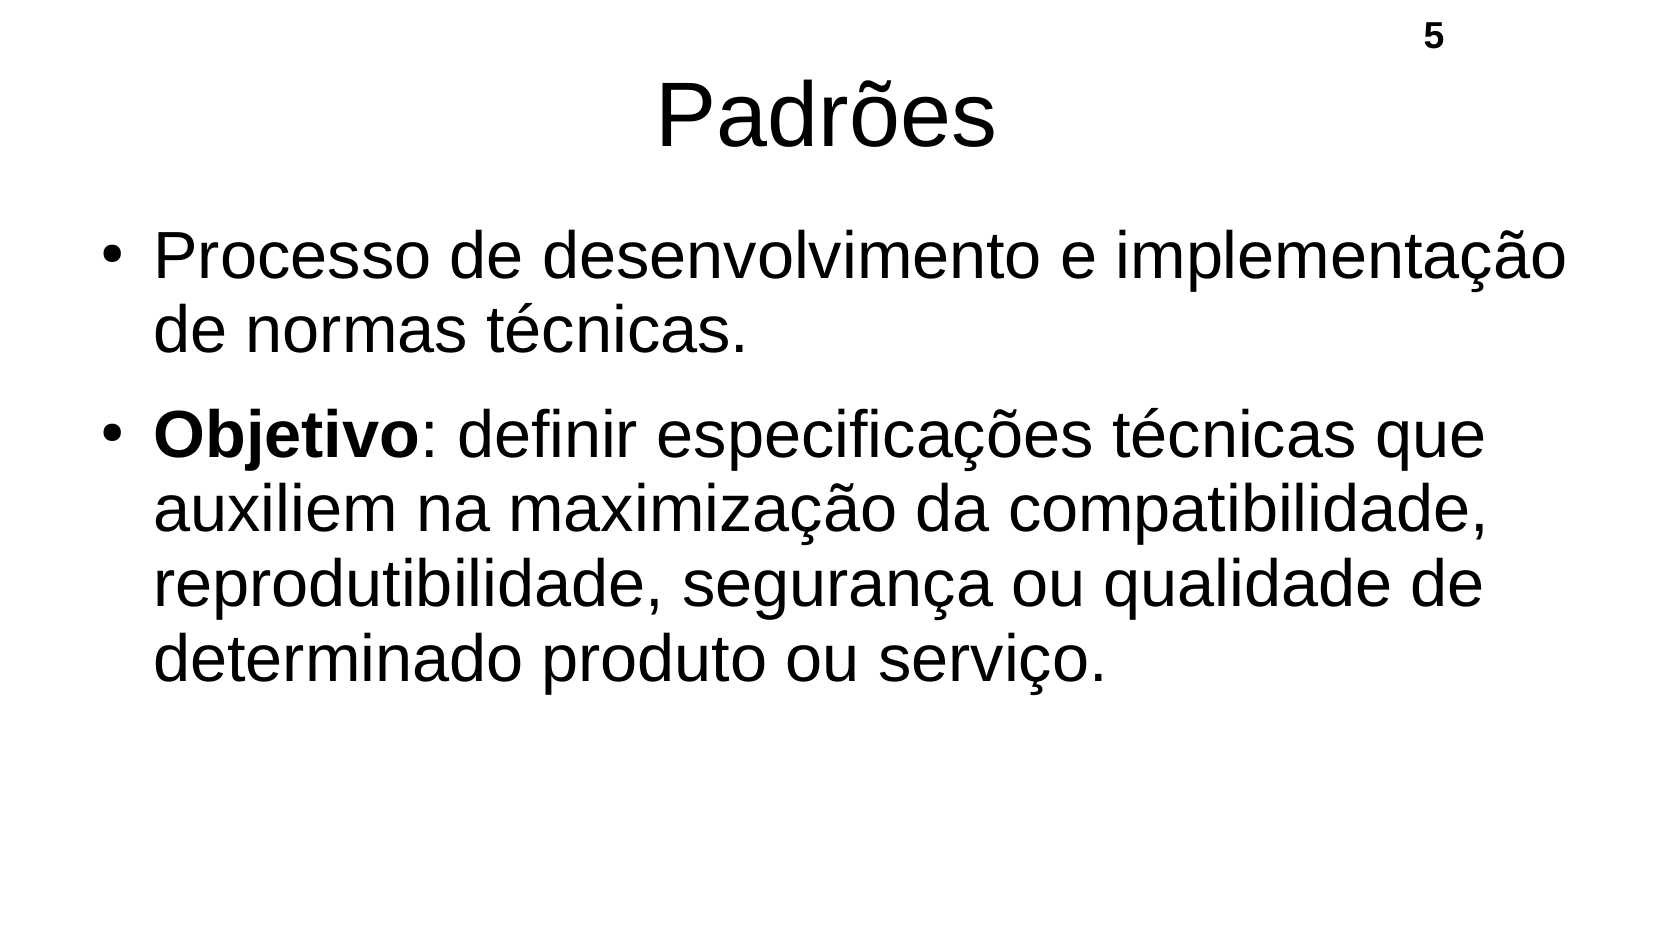

# Padrões
Processo de desenvolvimento e implementação de normas técnicas.
Objetivo: definir especificações técnicas que auxiliem na maximização da compatibilidade, reprodutibilidade, segurança ou qualidade de determinado produto ou serviço.